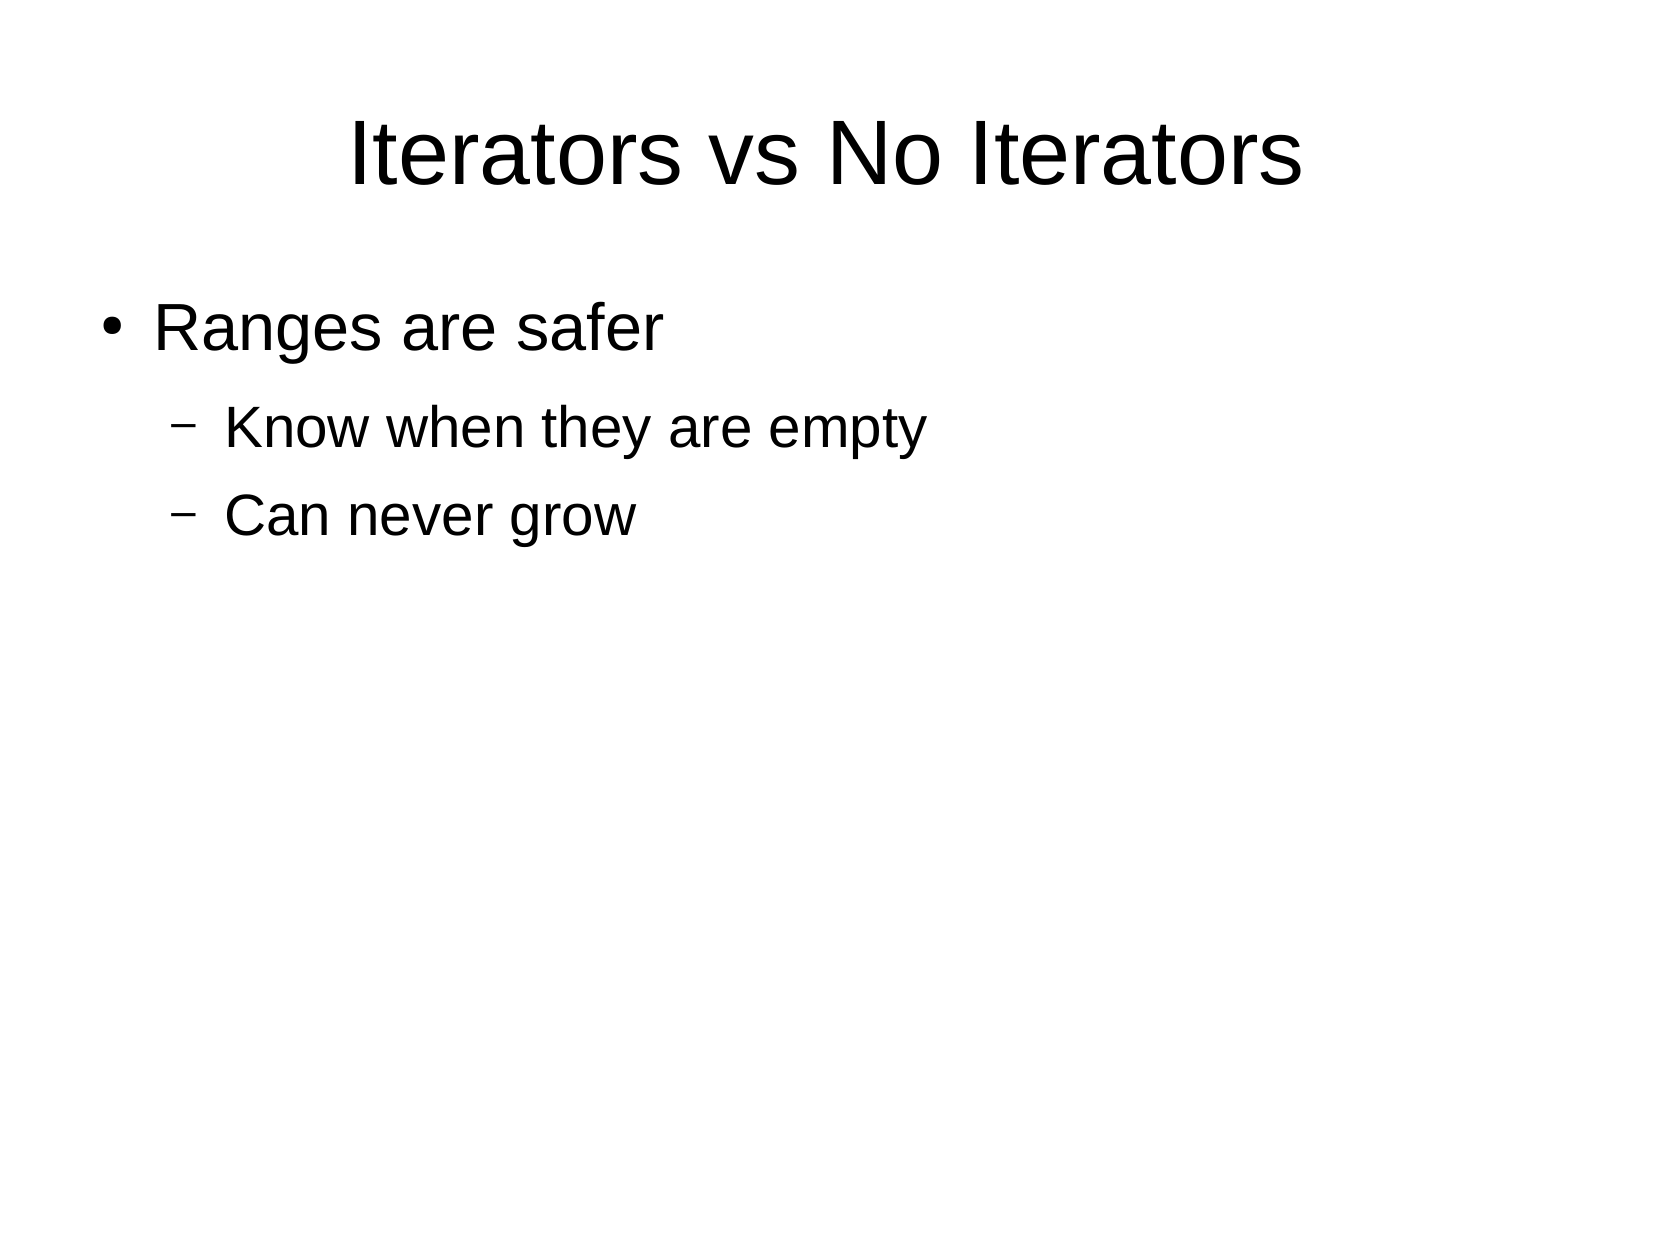

# Iterators vs No Iterators
Ranges are safer
Know when they are empty
Can never grow